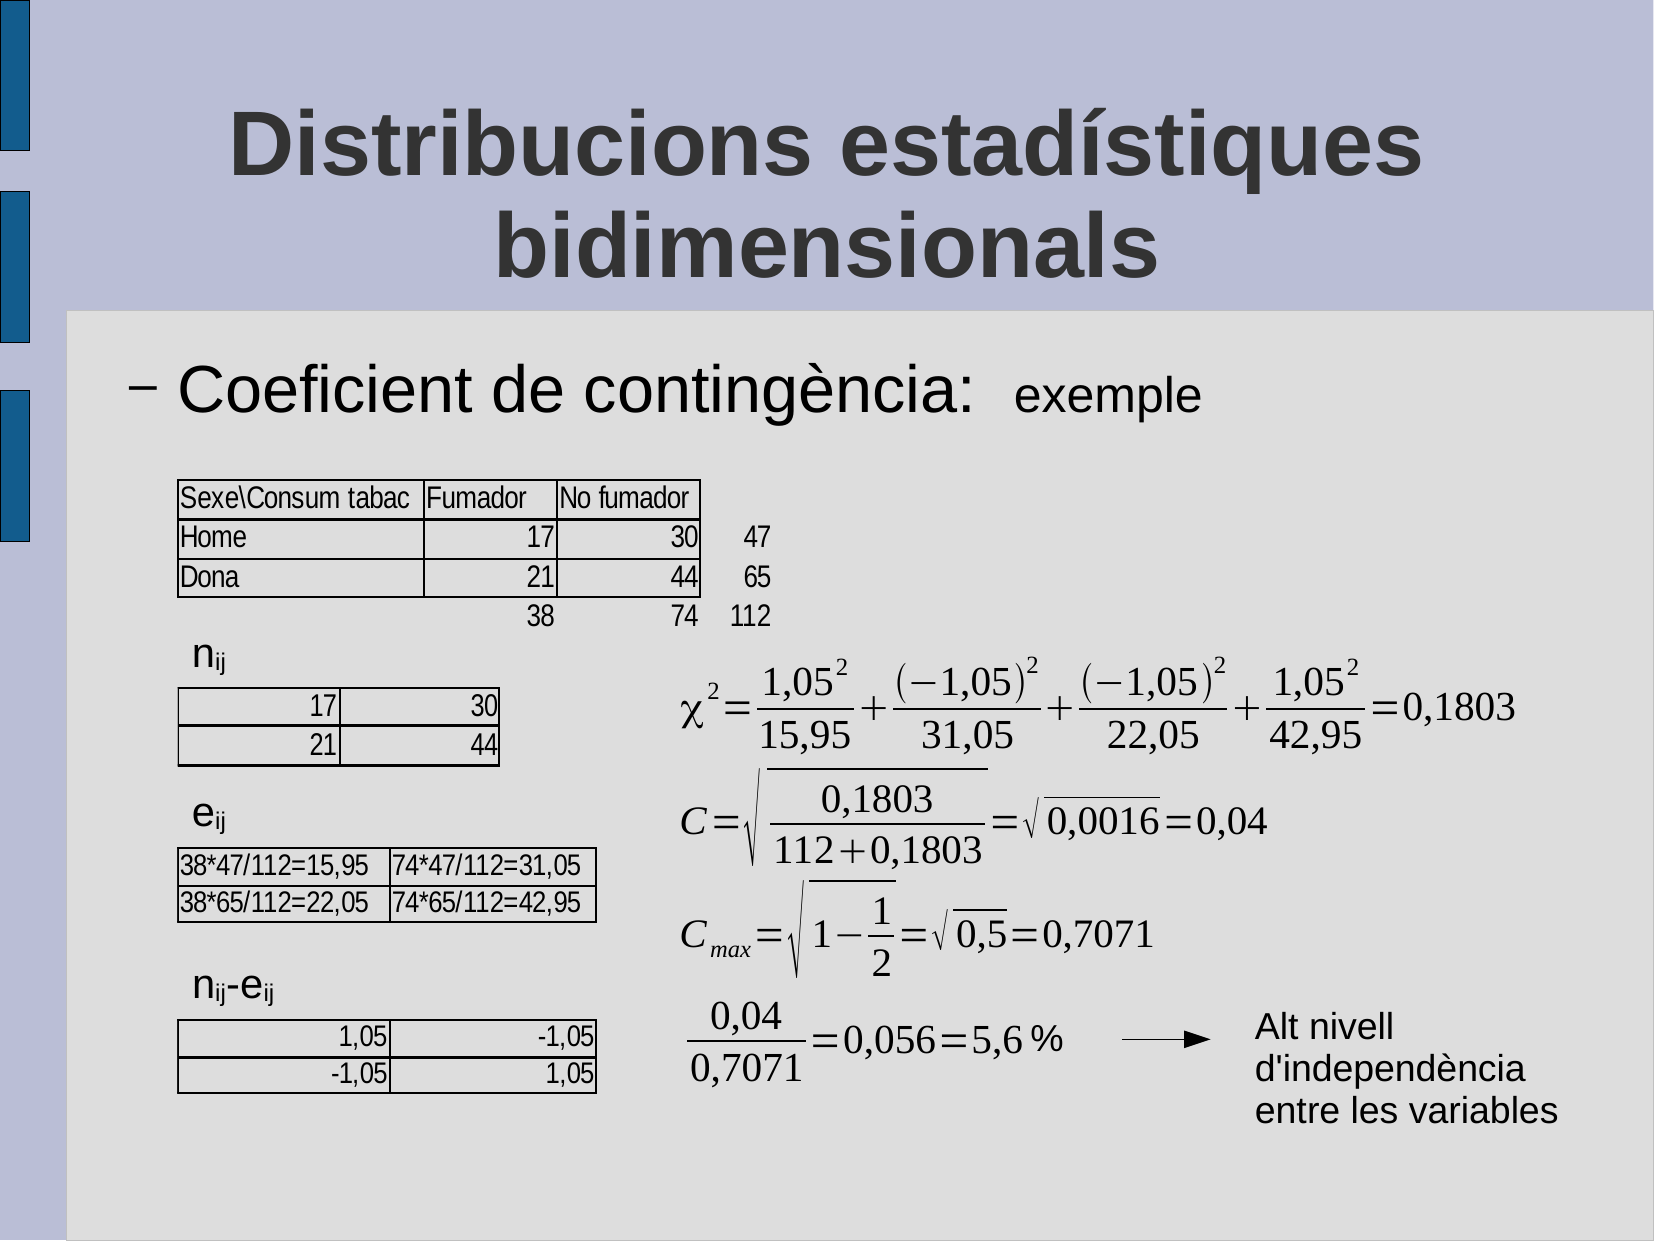

# Distribucions estadístiques bidimensionals
Coeficient de contingència: exemple
nij
eij
nij-eij
Alt nivell d'independència entre les variables
%